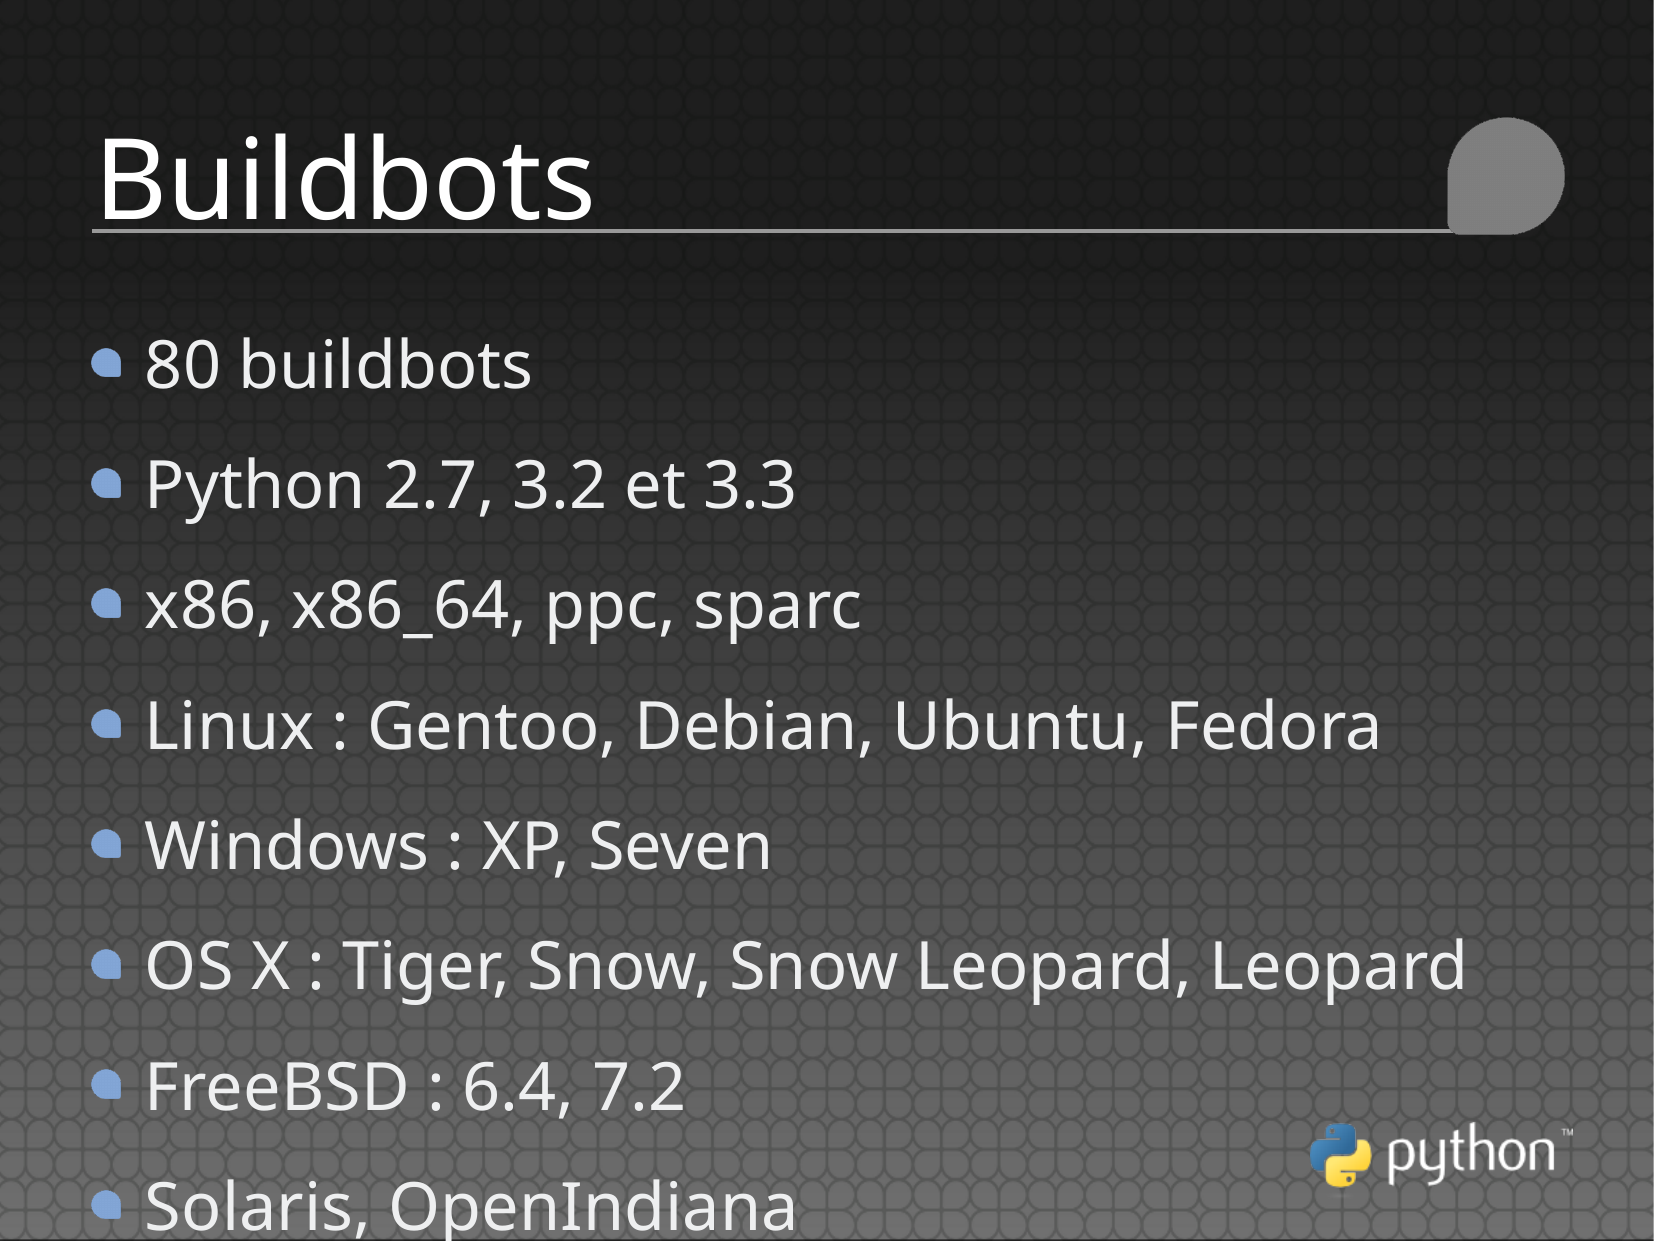

Buildbots
# 80 buildbots
Python 2.7, 3.2 et 3.3
x86, x86_64, ppc, sparc
Linux : Gentoo, Debian, Ubuntu, Fedora
Windows : XP, Seven
OS X : Tiger, Snow, Snow Leopard, Leopard
FreeBSD : 6.4, 7.2
Solaris, OpenIndiana